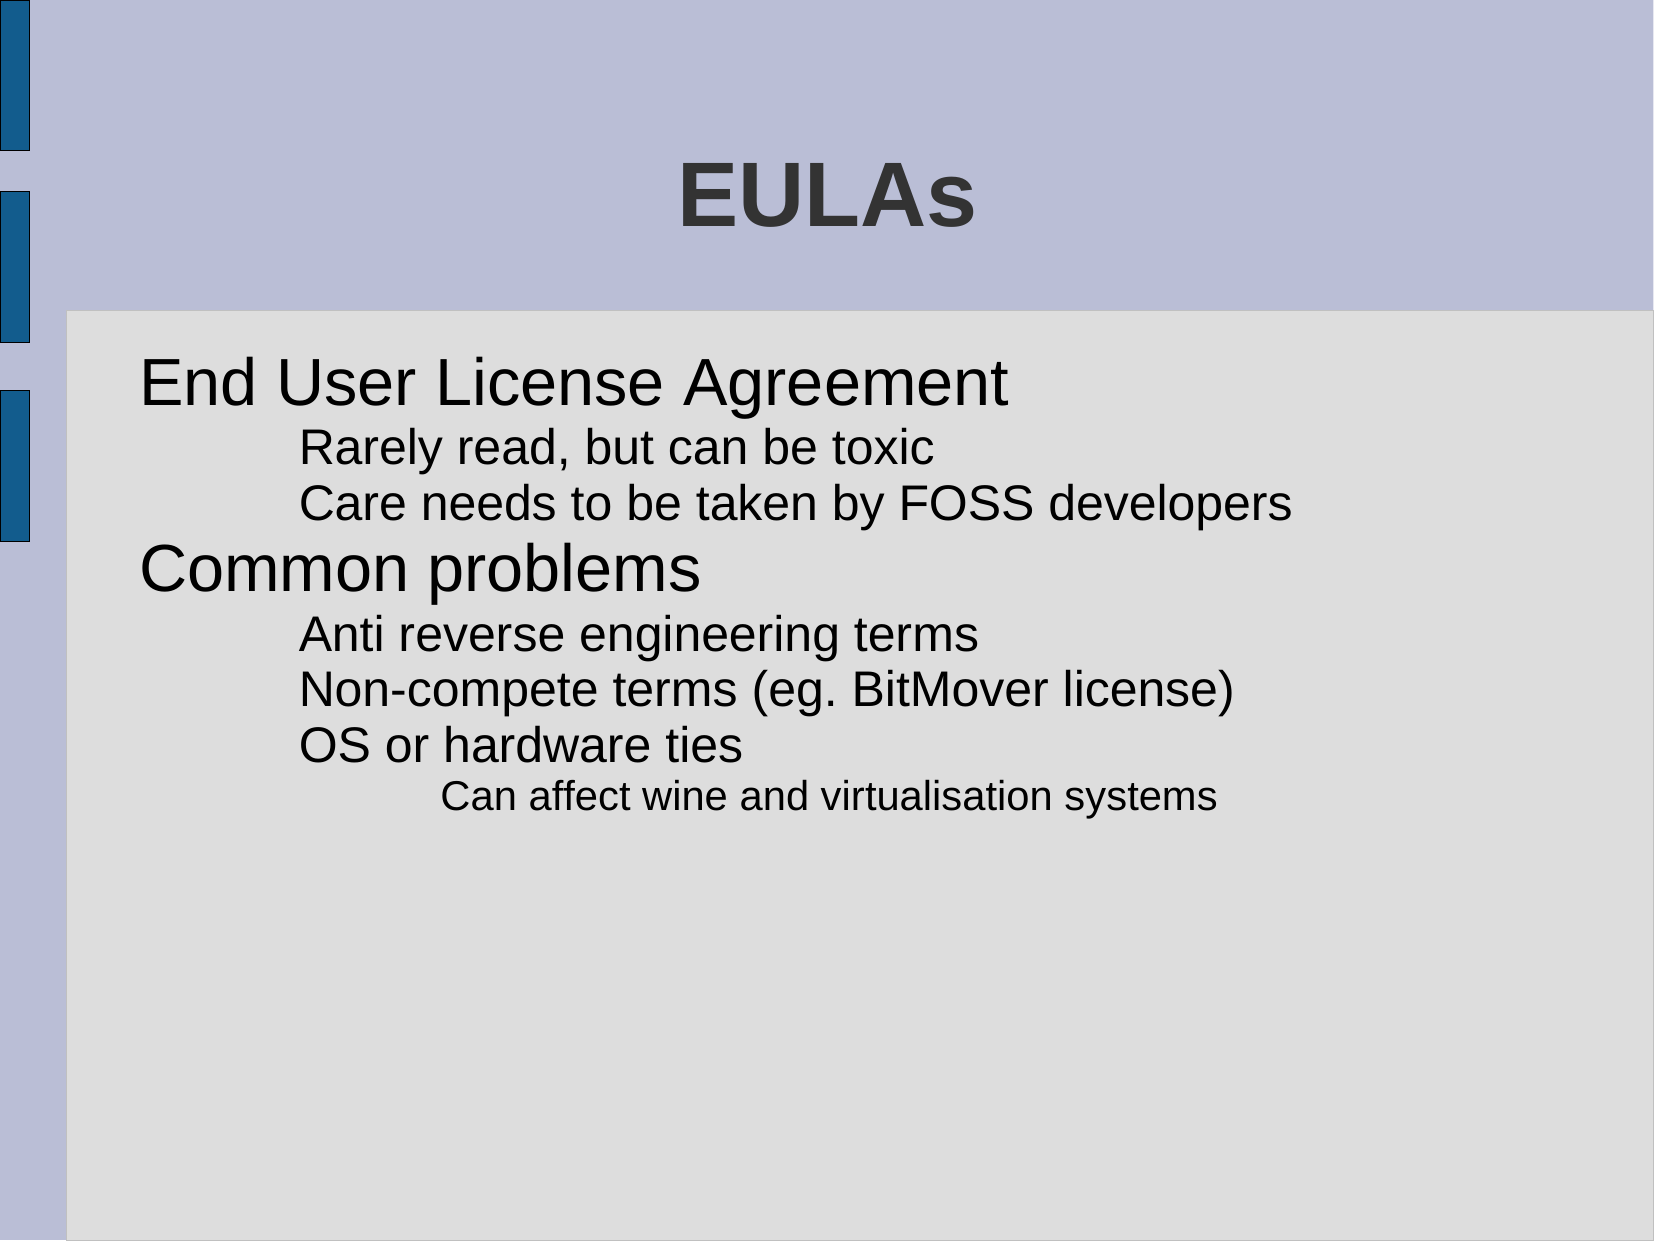

# EULAs
End User License Agreement
Rarely read, but can be toxic
Care needs to be taken by FOSS developers
Common problems
Anti reverse engineering terms
Non-compete terms (eg. BitMover license)
OS or hardware ties
Can affect wine and virtualisation systems